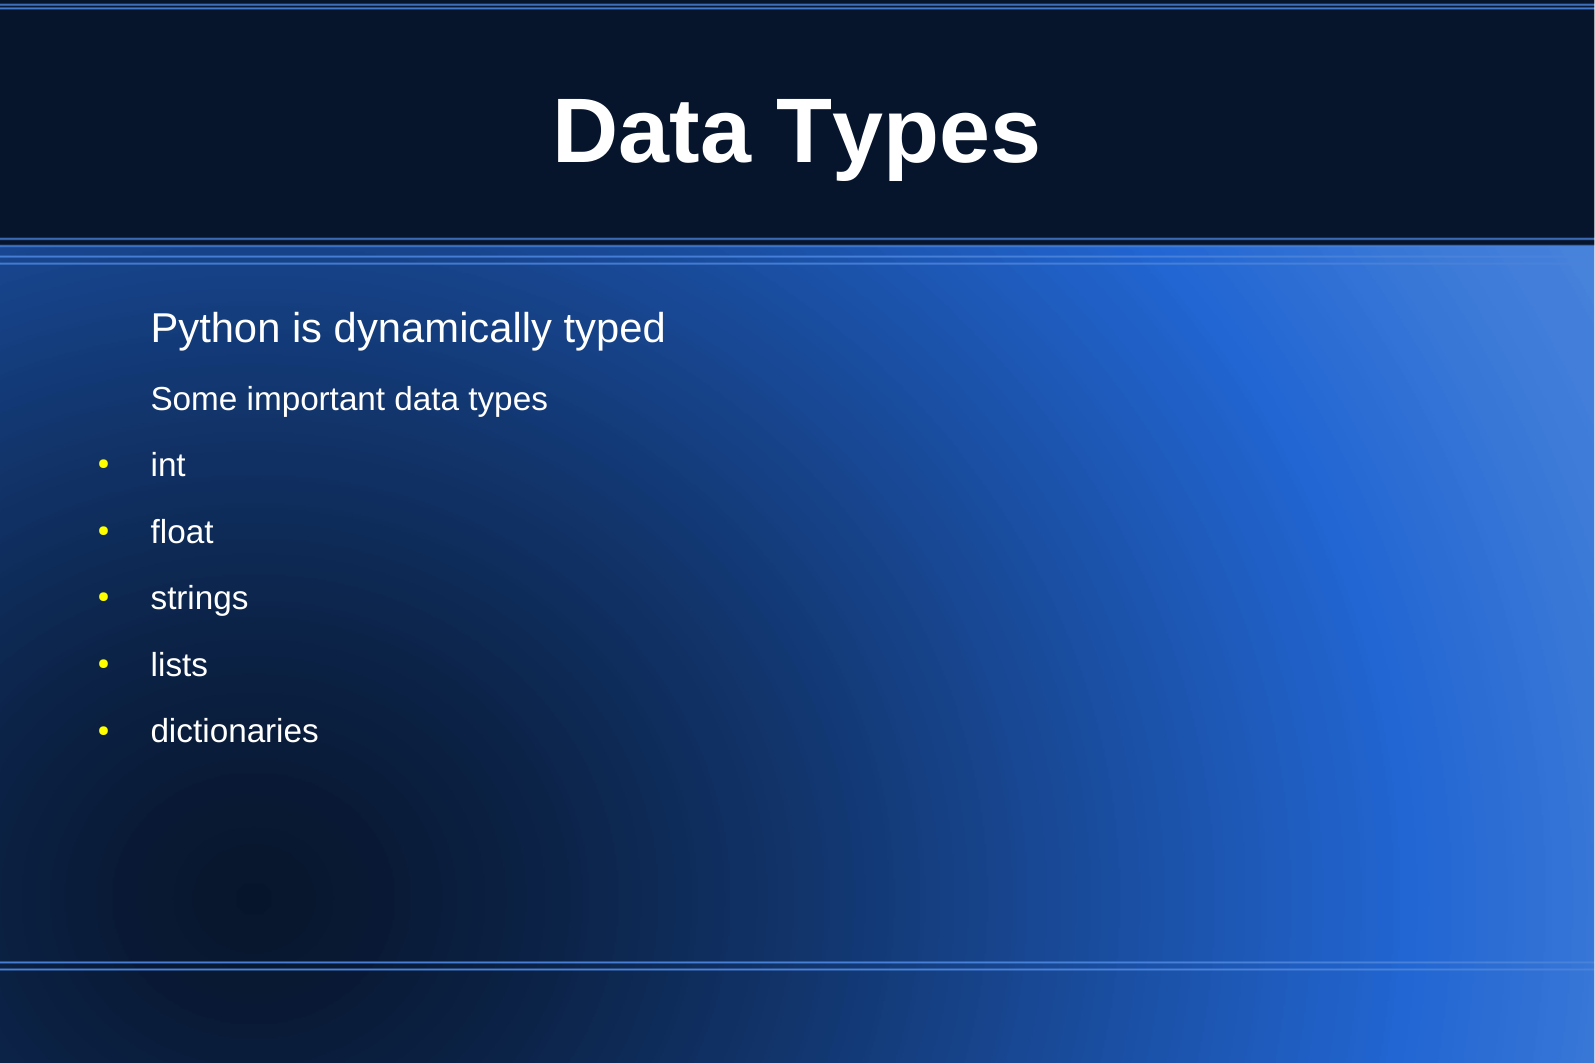

# Data Types
Python is dynamically typed
Some important data types
int
float
strings
lists
dictionaries